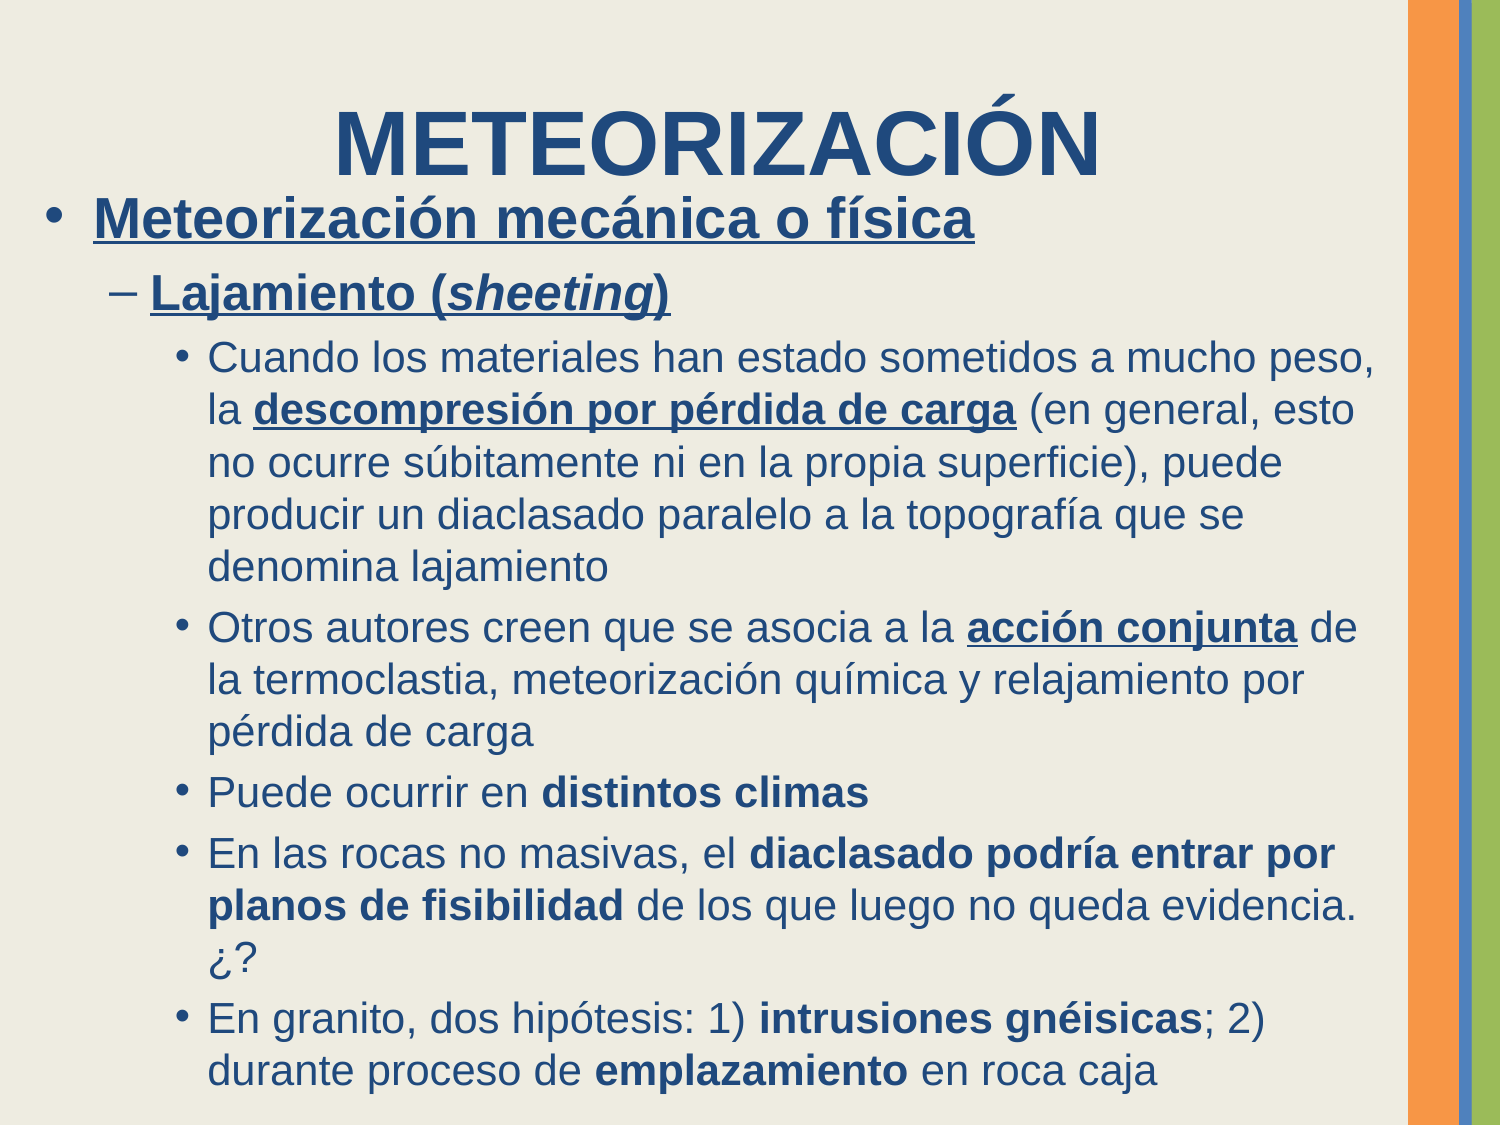

# meteorización
Meteorización mecánica o física
Lajamiento (sheeting)
Cuando los materiales han estado sometidos a mucho peso, la descompresión por pérdida de carga (en general, esto no ocurre súbitamente ni en la propia superficie), puede producir un diaclasado paralelo a la topografía que se denomina lajamiento
Otros autores creen que se asocia a la acción conjunta de la termoclastia, meteorización química y relajamiento por pérdida de carga
Puede ocurrir en distintos climas
En las rocas no masivas, el diaclasado podría entrar por planos de fisibilidad de los que luego no queda evidencia. ¿?
En granito, dos hipótesis: 1) intrusiones gnéisicas; 2) durante proceso de emplazamiento en roca caja